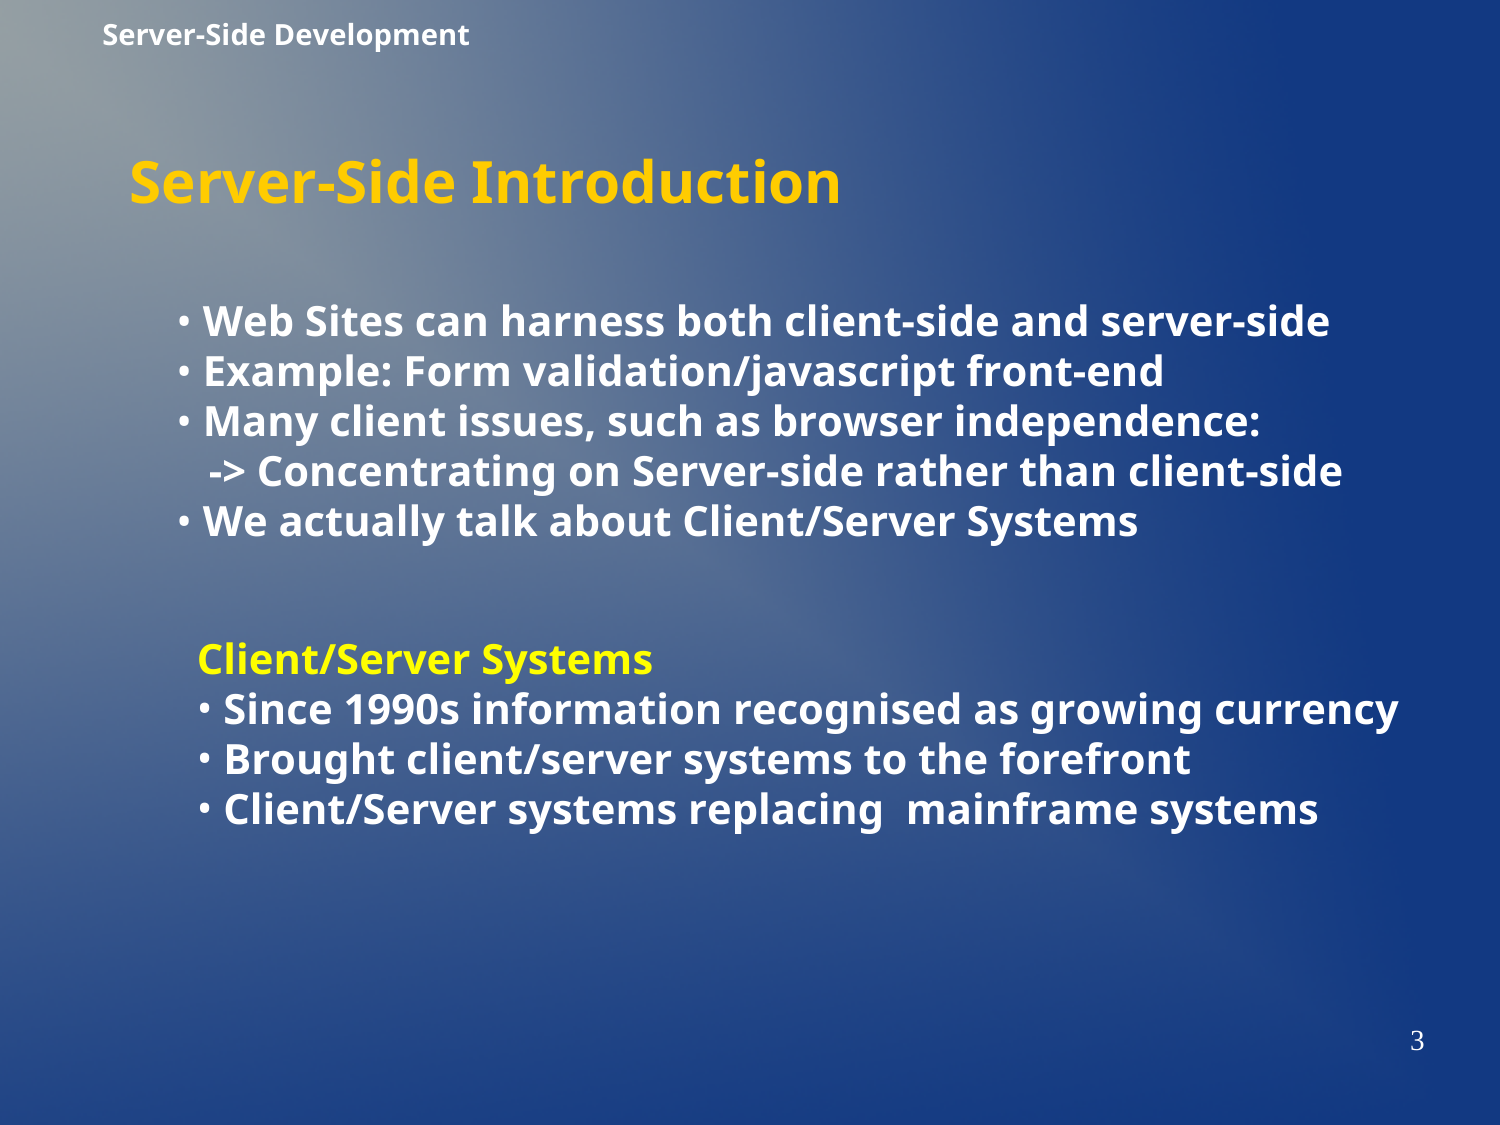

Server-Side Development
Server-Side Introduction
 Web Sites can harness both client-side and server-side
 Example: Form validation/javascript front-end
 Many client issues, such as browser independence:
 -> Concentrating on Server-side rather than client-side
 We actually talk about Client/Server Systems
Client/Server Systems
 Since 1990s information recognised as growing currency
 Brought client/server systems to the forefront
 Client/Server systems replacing mainframe systems
3